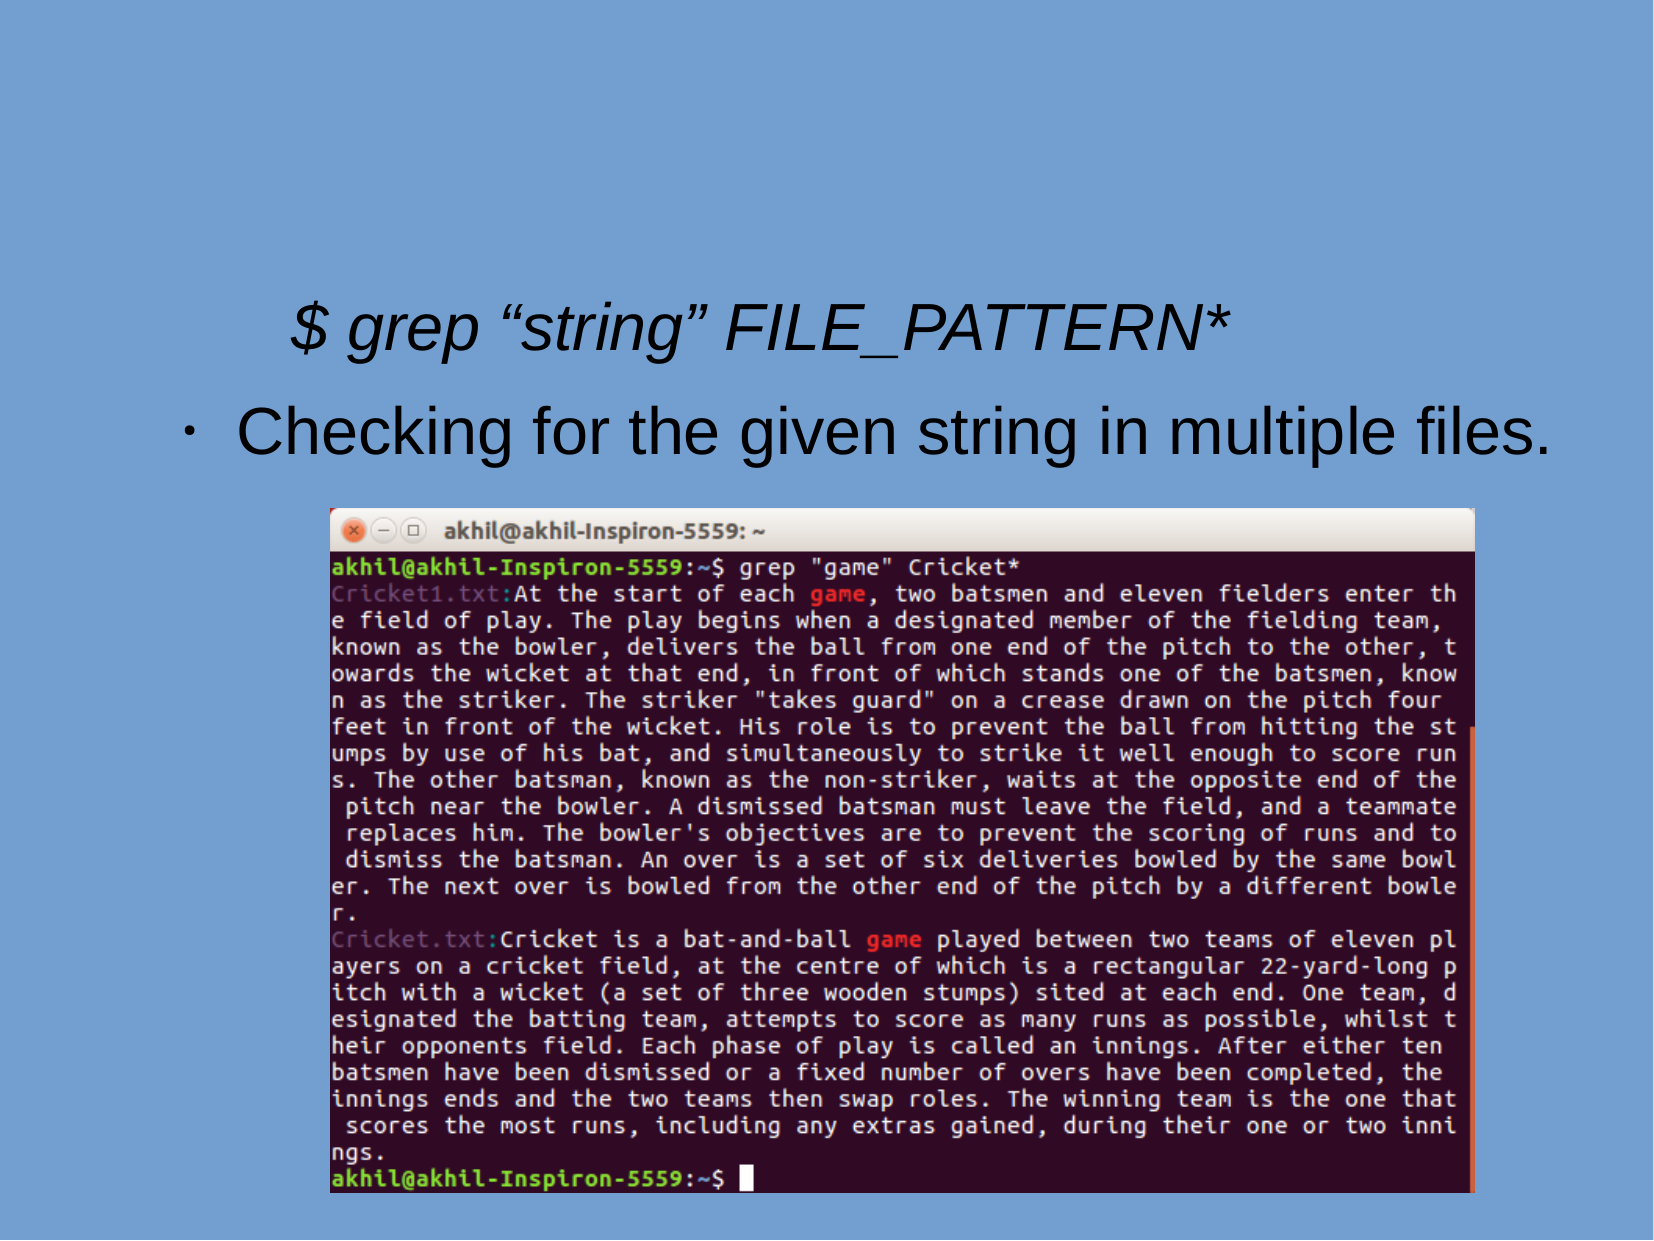

# $ grep “string” FILE_PATTERN*
Checking for the given string in multiple files.